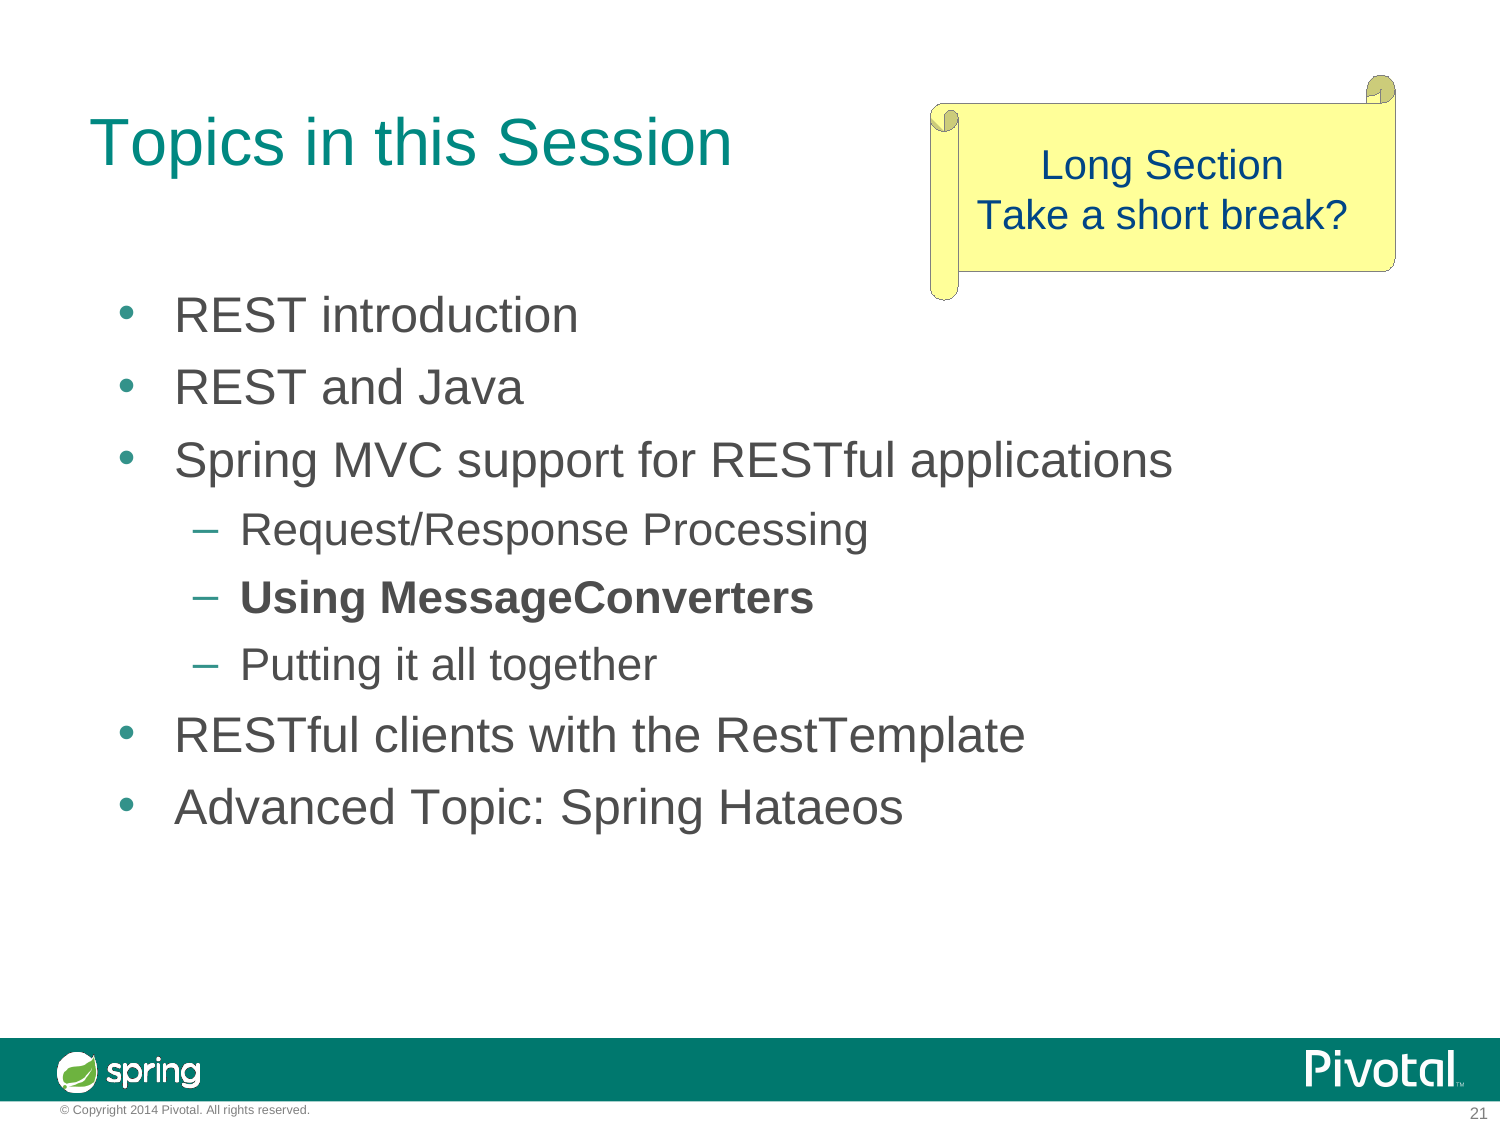

# Topics in this Session
Long Section
Take a short break?
REST introduction
REST and Java
Spring MVC support for RESTful applications
Request/Response Processing
Using MessageConverters
Putting it all together
RESTful clients with the RestTemplate
Advanced Topic: Spring Hataeos